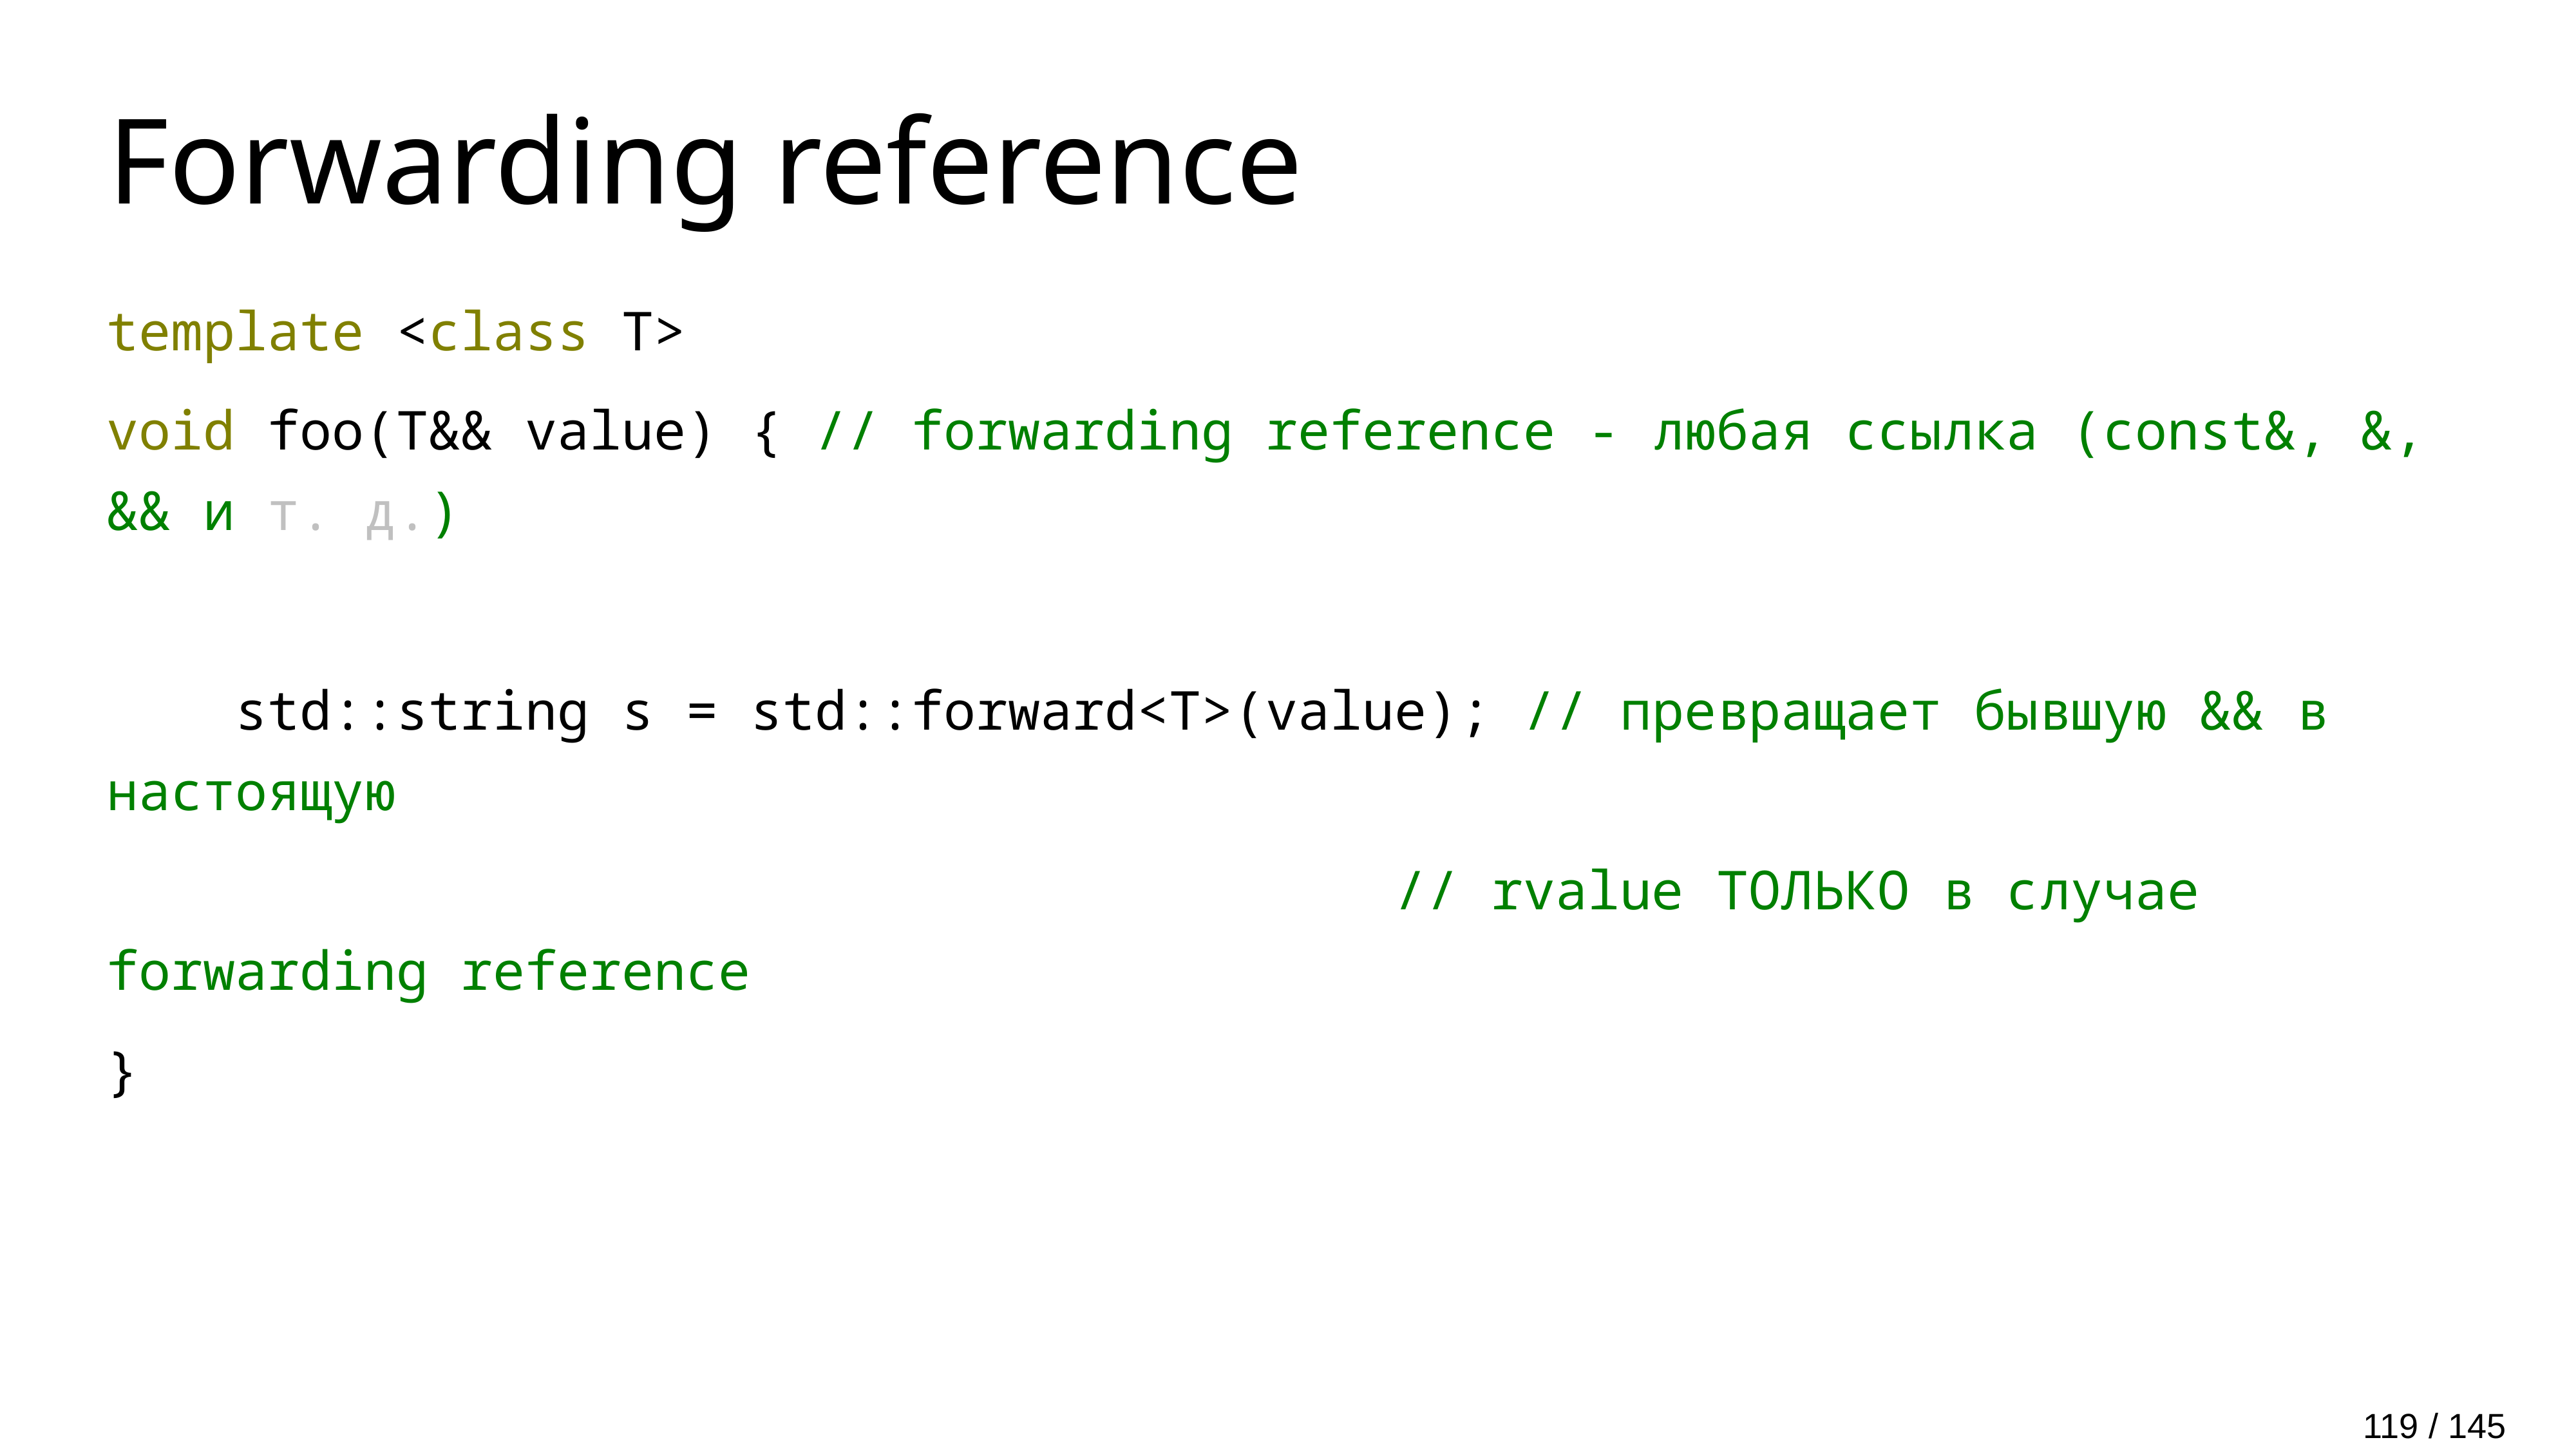

# Forwarding reference
template <class T>
void foo(T&& value) { // forwarding reference - любая ссылка (const&, &, && и т. д.)
 std::string s = std::forward<T>(value); // превращает бывшую && в настоящую
 // rvalue ТОЛЬКО в случае forwarding reference
}